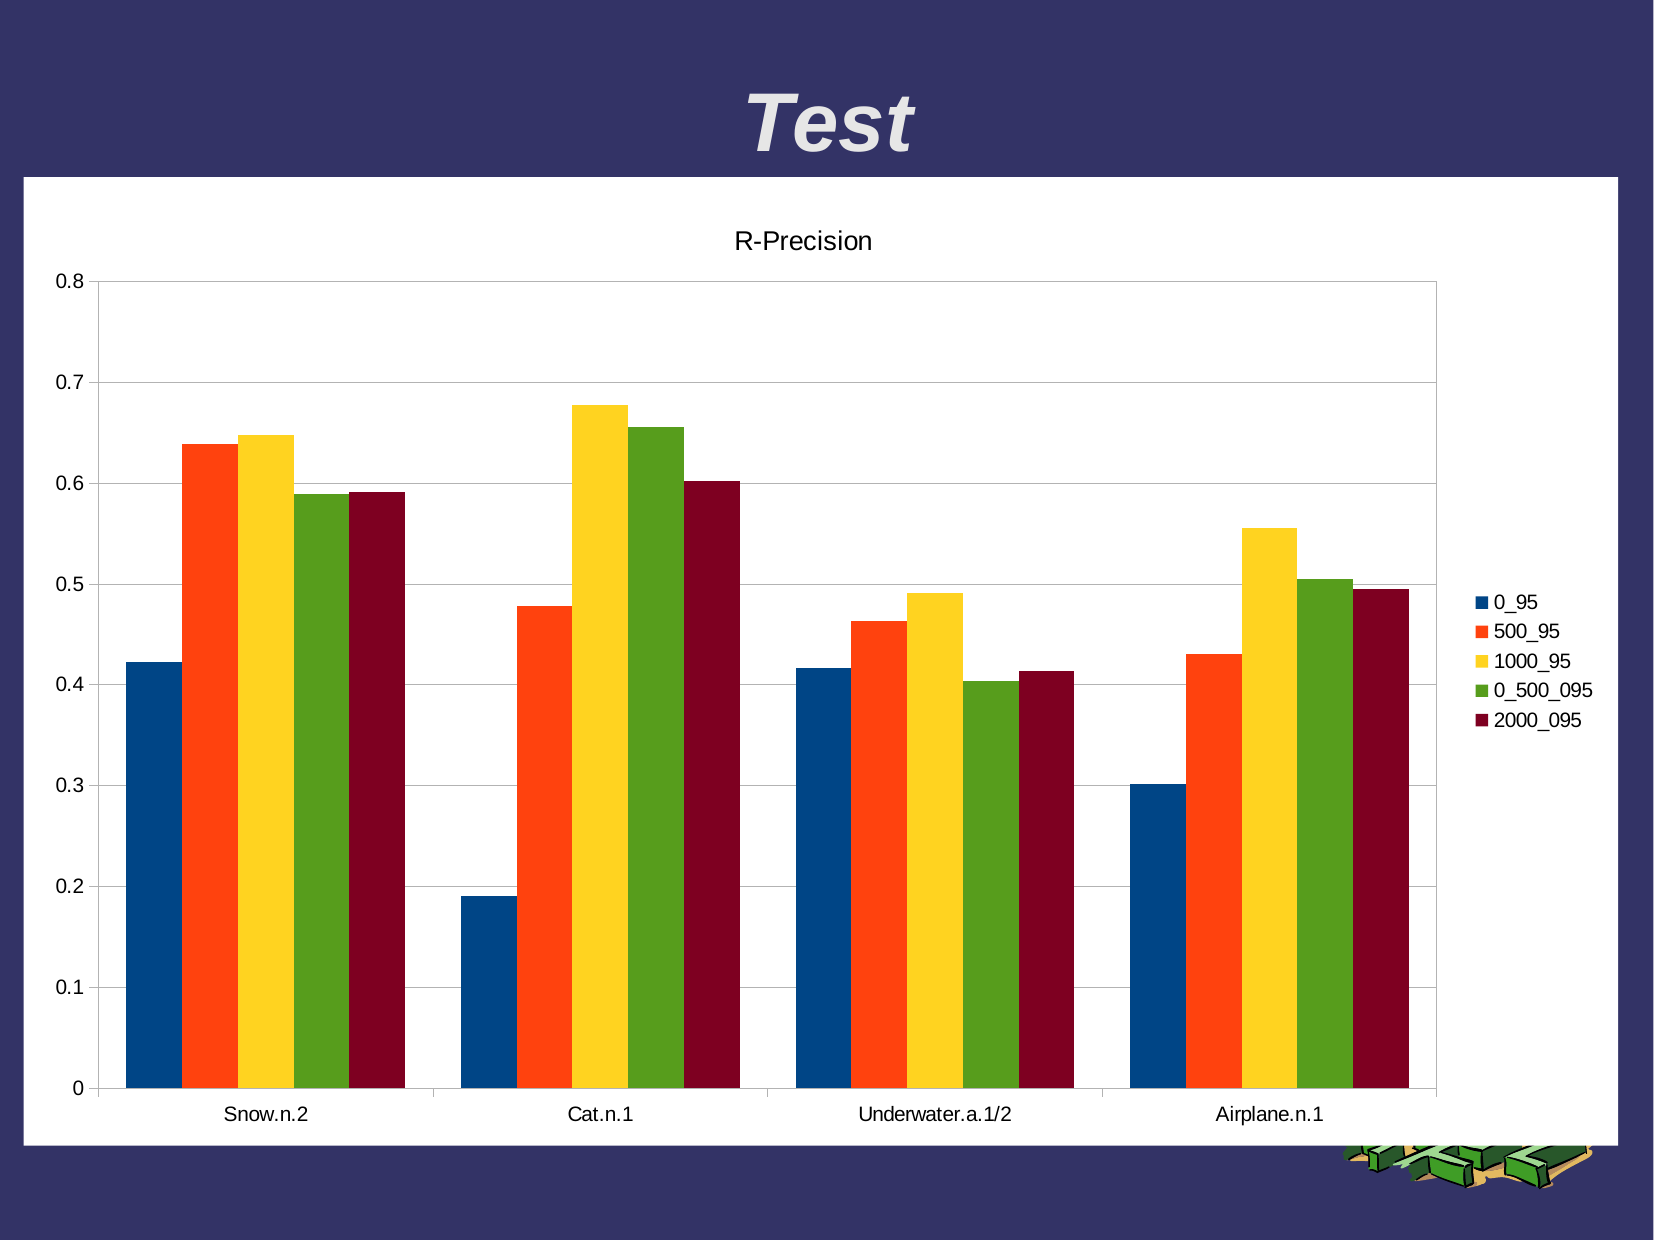

# Test
### Chart: R-Precision
| Category | 0_95 | 500_95 | 1000_95 | 0_500_095 | 2000_095 |
|---|---|---|---|---|---|
| Snow.n.2 | 0.422535211267606 | 0.638888888888889 | 0.648148148148148 | 0.58974358974359 | 0.590909090909091 |
| Cat.n.1 | 0.19047619047619 | 0.477777777777778 | 0.677777777777778 | 0.655555555555556 | 0.601851851851852 |
| Underwater.a.1/2 | 0.416666666666667 | 0.462962962962963 | 0.490740740740741 | 0.404040404040404 | 0.414141414141414 |
| Airplane.n.1 | 0.301587301587302 | 0.430555555555556 | 0.555555555555556 | 0.505050505050505 | 0.495238095238095 |